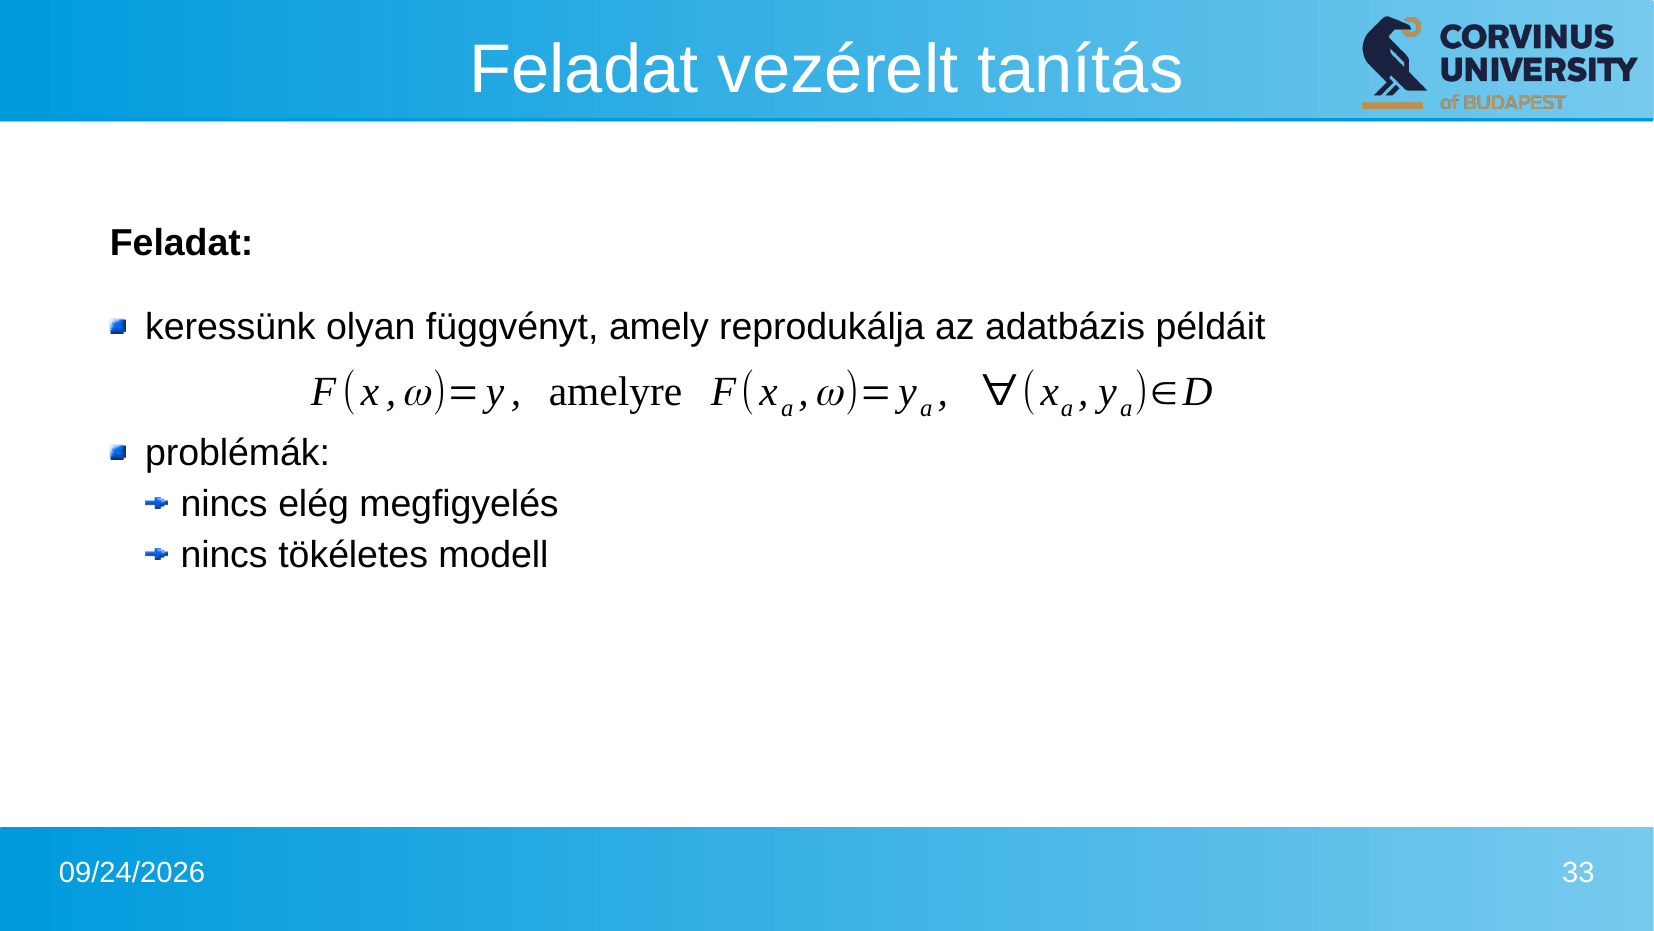

# Feladat vezérelt tanítás
Feladat:
keressünk olyan függvényt, amely reprodukálja az adatbázis példáit
problémák:
nincs elég megfigyelés
nincs tökéletes modell
33